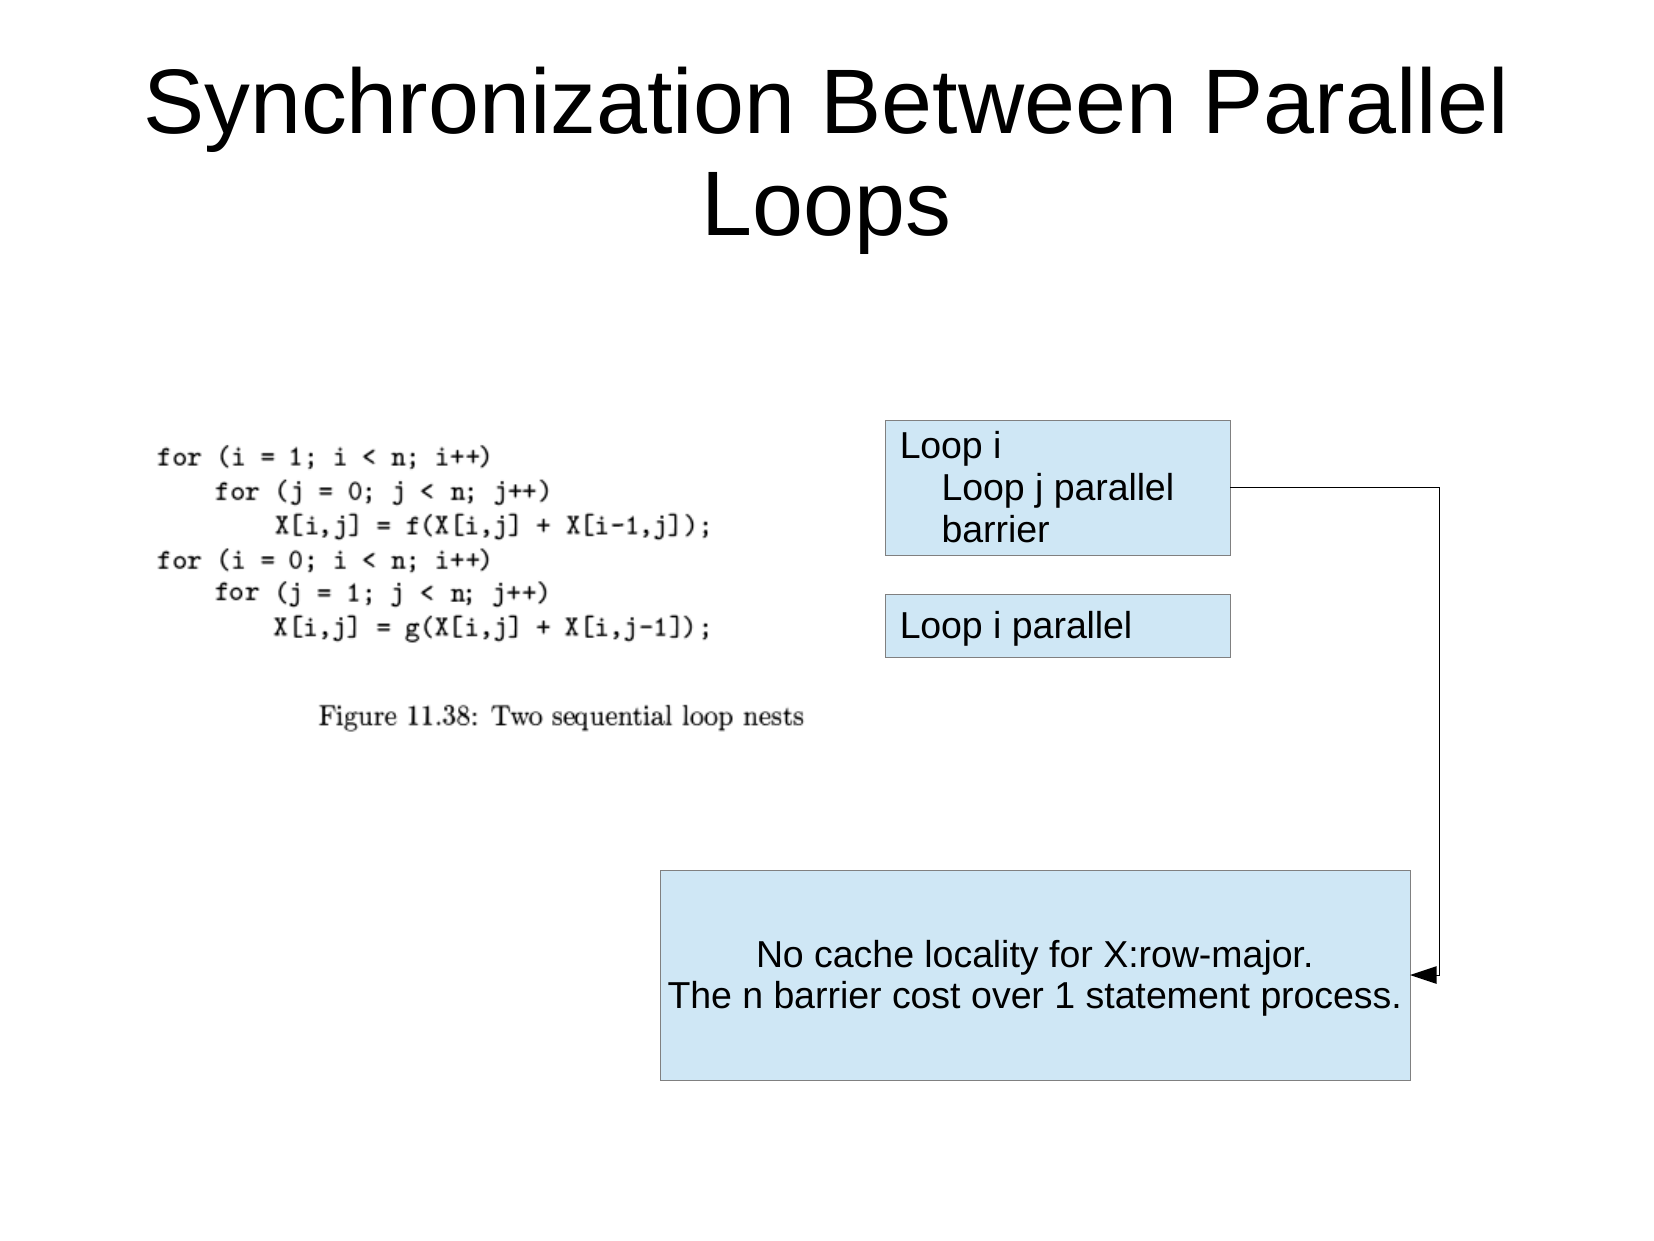

# Synchronization Between Parallel Loops
Loop i
 Loop j parallel
 barrier
Loop i parallel
No cache locality for X:row-major.
The n barrier cost over 1 statement process.